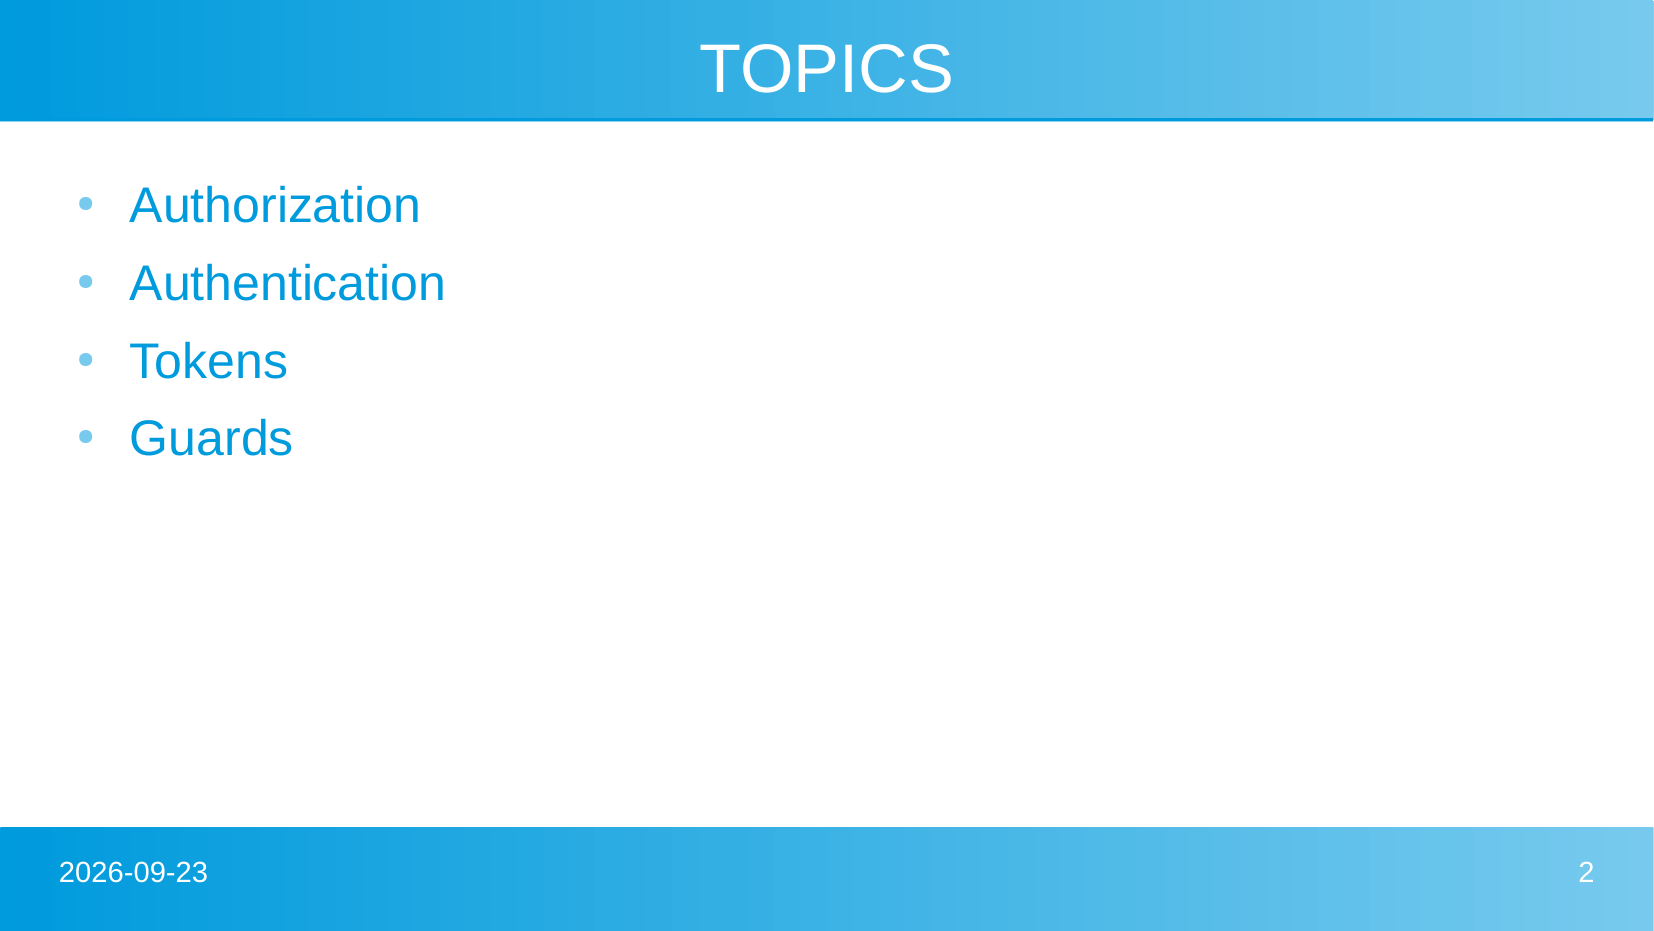

# TOPICS
Authorization
Authentication
Tokens
Guards
2